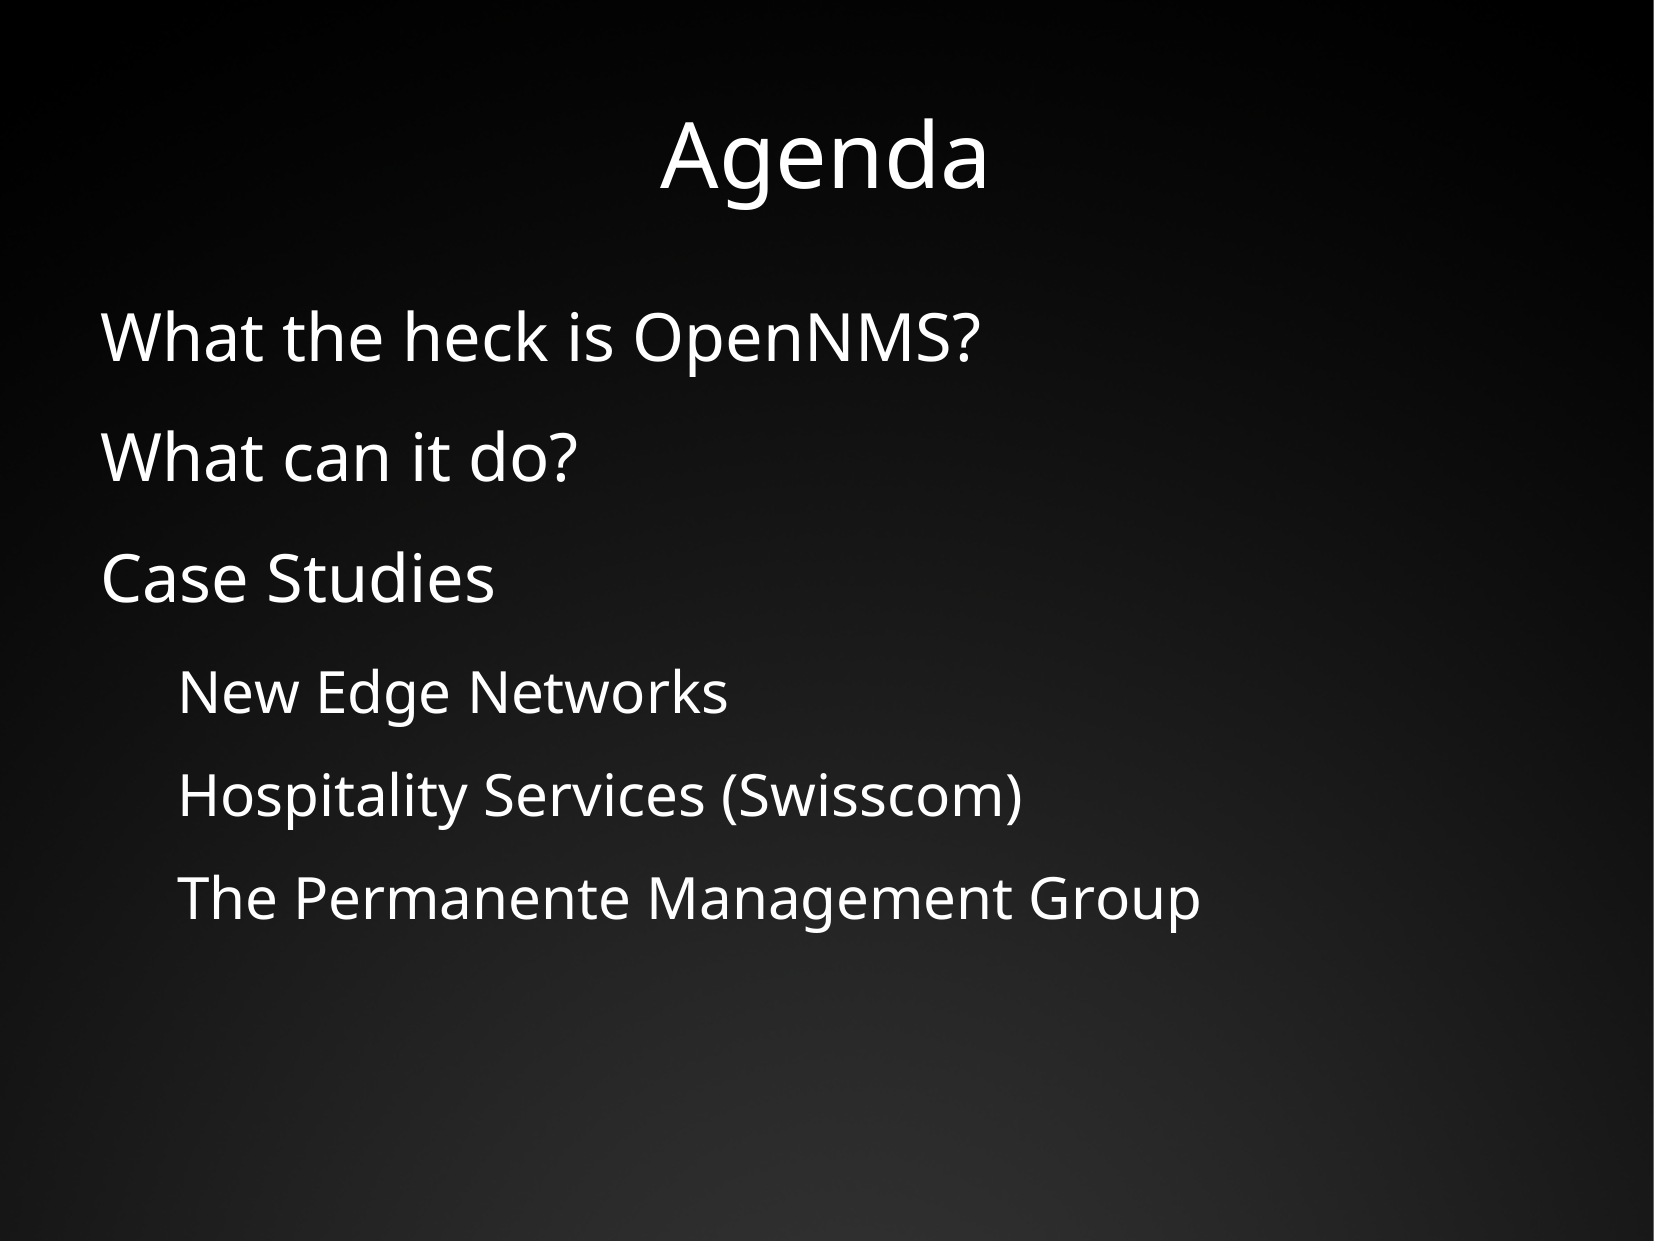

# Agenda
What the heck is OpenNMS?
What can it do?
Case Studies
New Edge Networks
Hospitality Services (Swisscom)
The Permanente Management Group